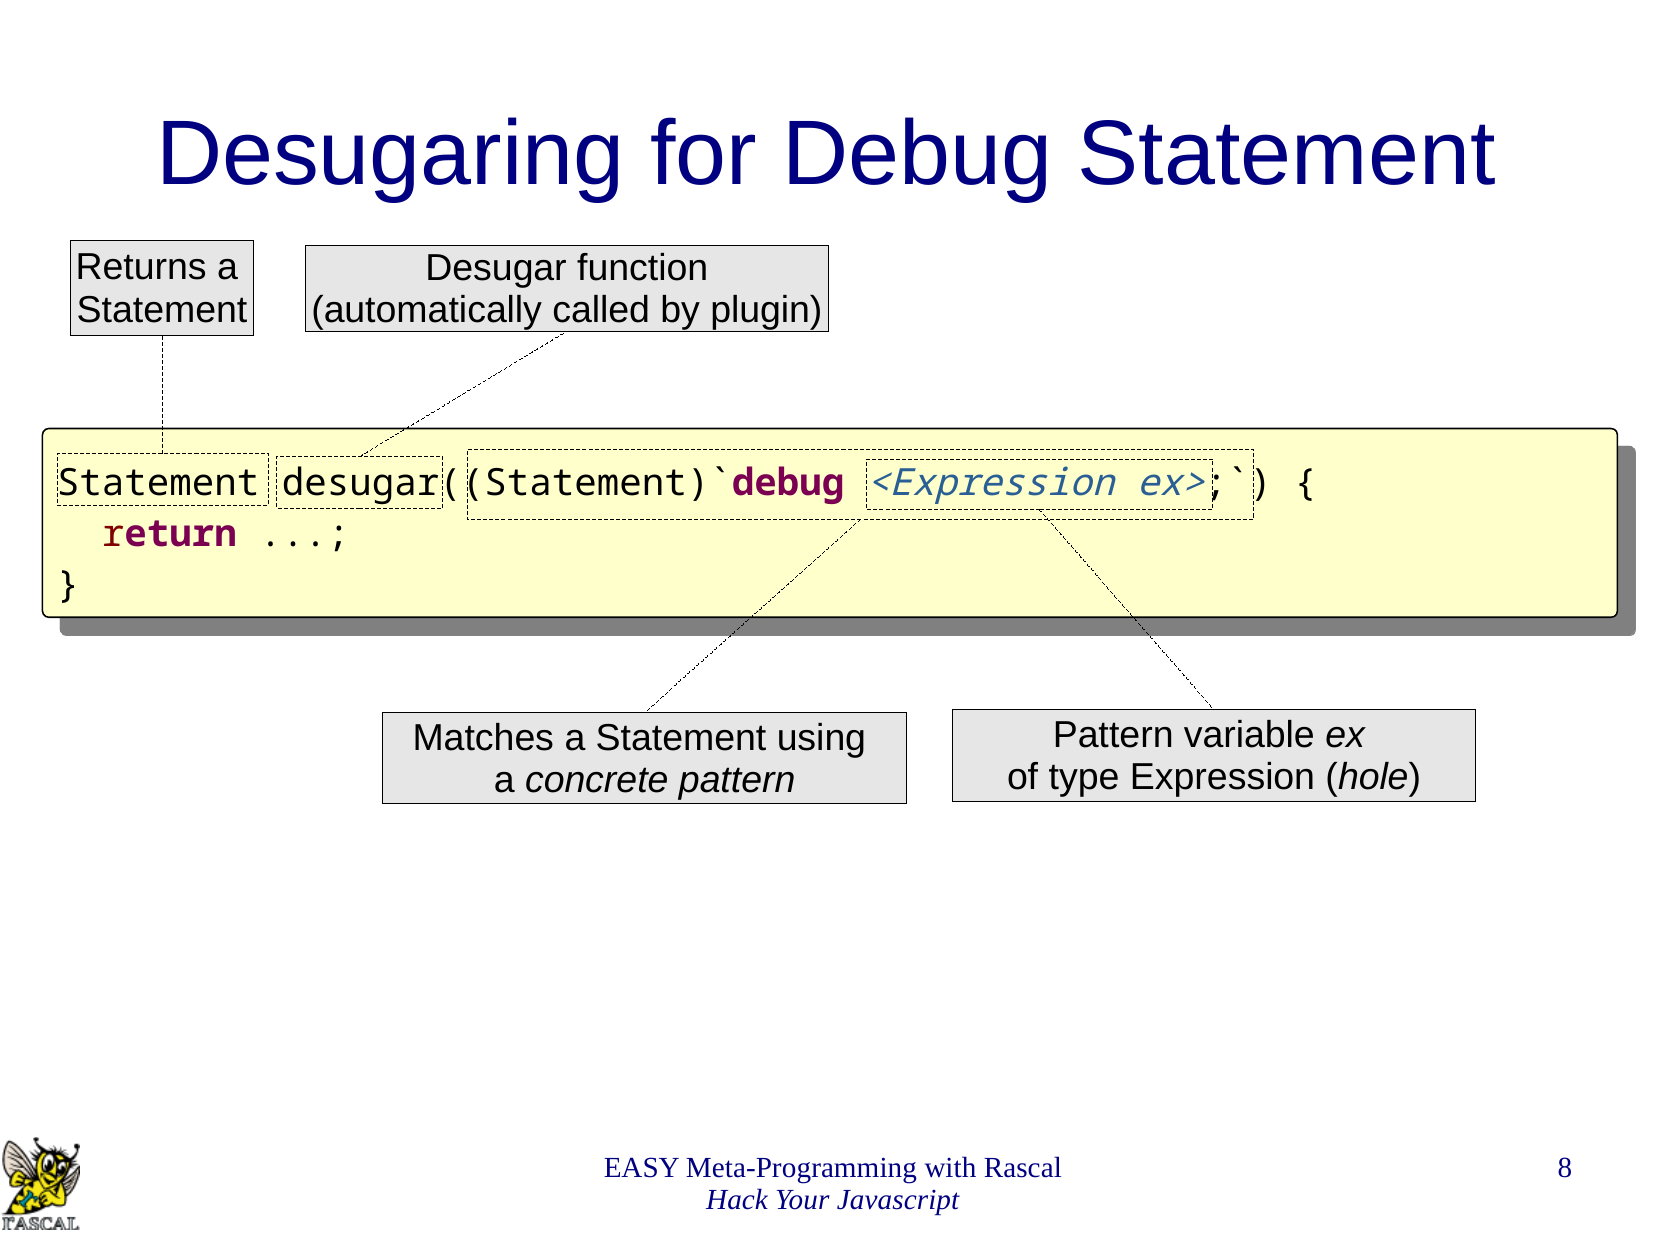

# Desugaring for Debug Statement
Returns a
Statement
Desugar function
(automatically called by plugin)
Statement desugar((Statement)`debug <Expression ex>;`) {
 return ...;
}
Matches a Statement using
a concrete pattern
Pattern variable ex
of type Expression (hole)
8